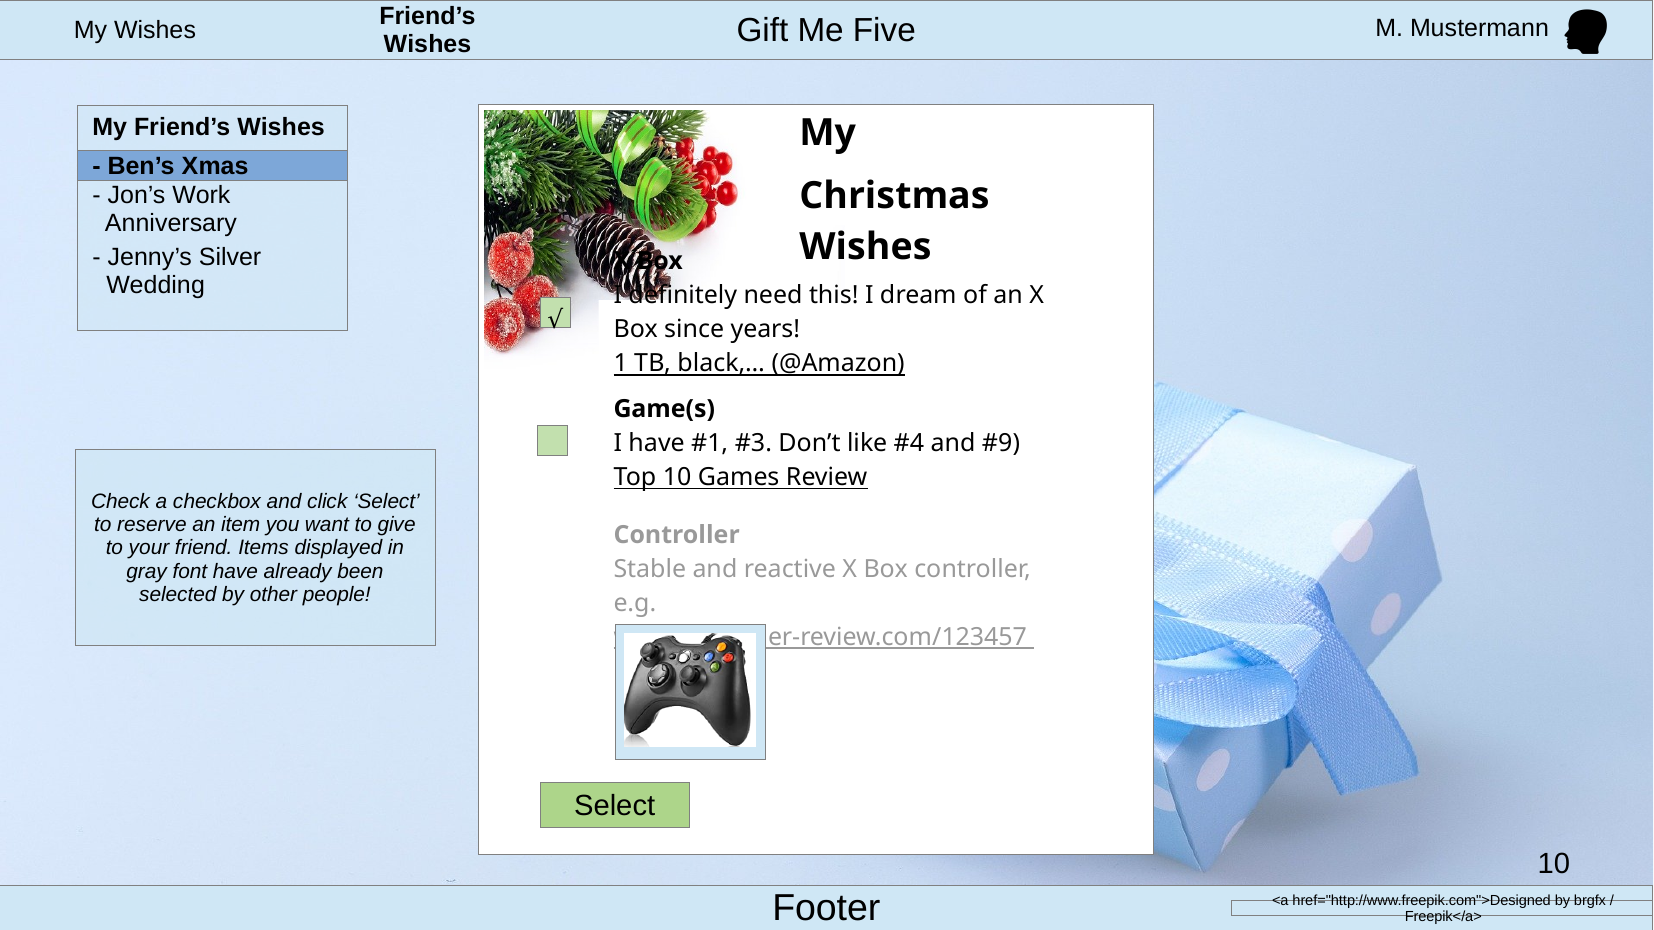

Gift Me Five
Friend’s Wishes Page
(With Login) After Login, users will see their latest viewed wishlist. They are able to select another wishlist they are registered for and to select a wish they plan to give as a gift. Such item can’t be selected by other users any more. The wisher can’t see which items have been selected already.
M. Mustermann
My Wishes
Friend’s Wishes
My Friend’s Wishes
- Birthday
- Jon’s Work
 Anniversary
- Jenny’s Silver
 Wedding
My
Christmas Wishes
- Ben’s Xmas
√
X Box
I definitely need this! I dream of an X Box since years!
1 TB, black,… (@Amazon)
Game(s)
I have #1, #3. Don’t like #4 and #9)
Top 10 Games Review
Controller
Stable and reactive X Box controller, e.g.
www.controller-review.com/123457
Check a checkbox and click ‘Select’ to reserve an item you want to give to your friend. Items displayed in gray font have already been selected by other people!
Select
10
Footer
<a href="http://www.freepik.com">Designed by brgfx / Freepik</a>